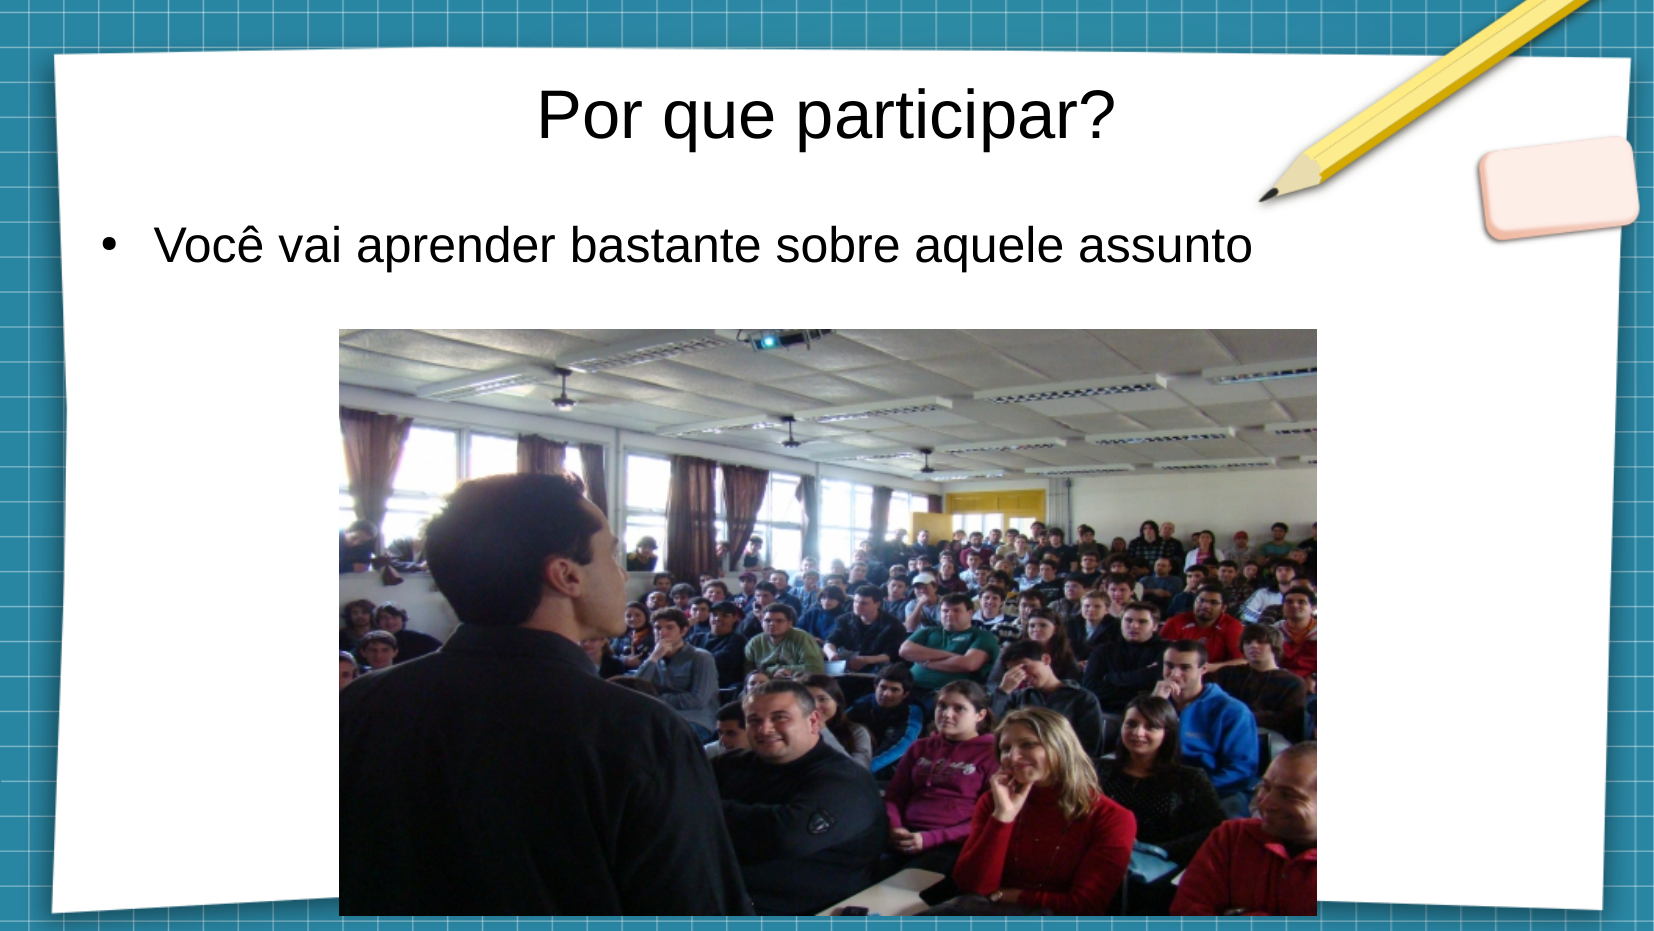

# Por que participar?
Você vai aprender bastante sobre aquele assunto